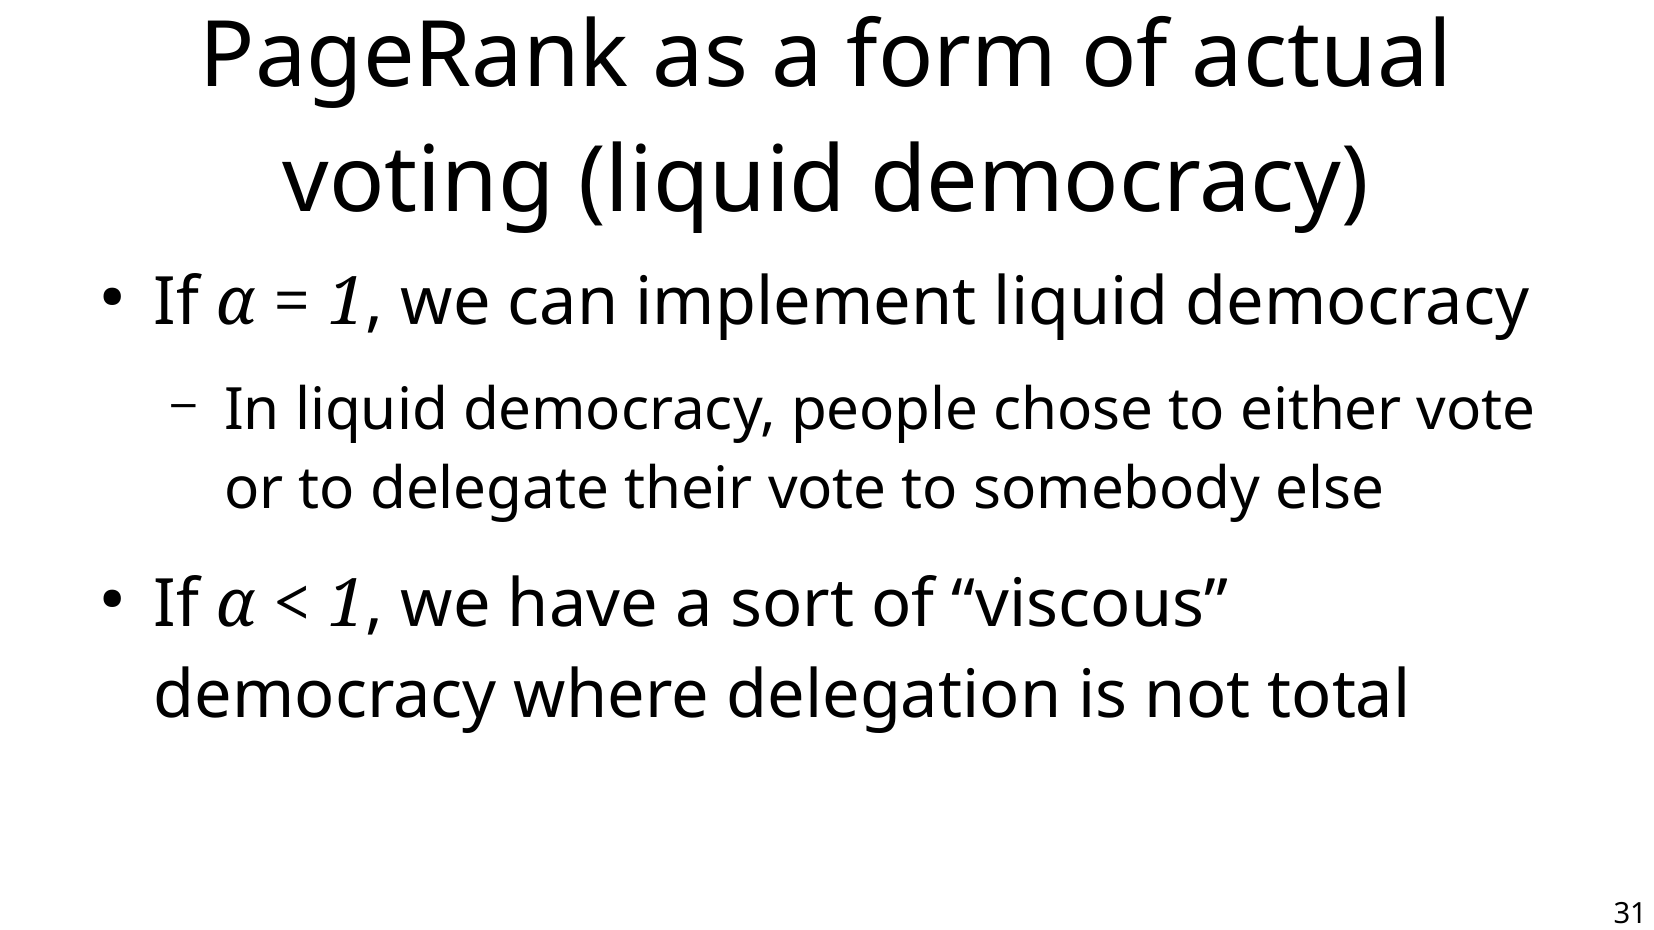

# PageRank as a form of actual voting (liquid democracy)
If α = 1, we can implement liquid democracy
In liquid democracy, people chose to either vote or to delegate their vote to somebody else
If α < 1, we have a sort of “viscous” democracy where delegation is not total
31